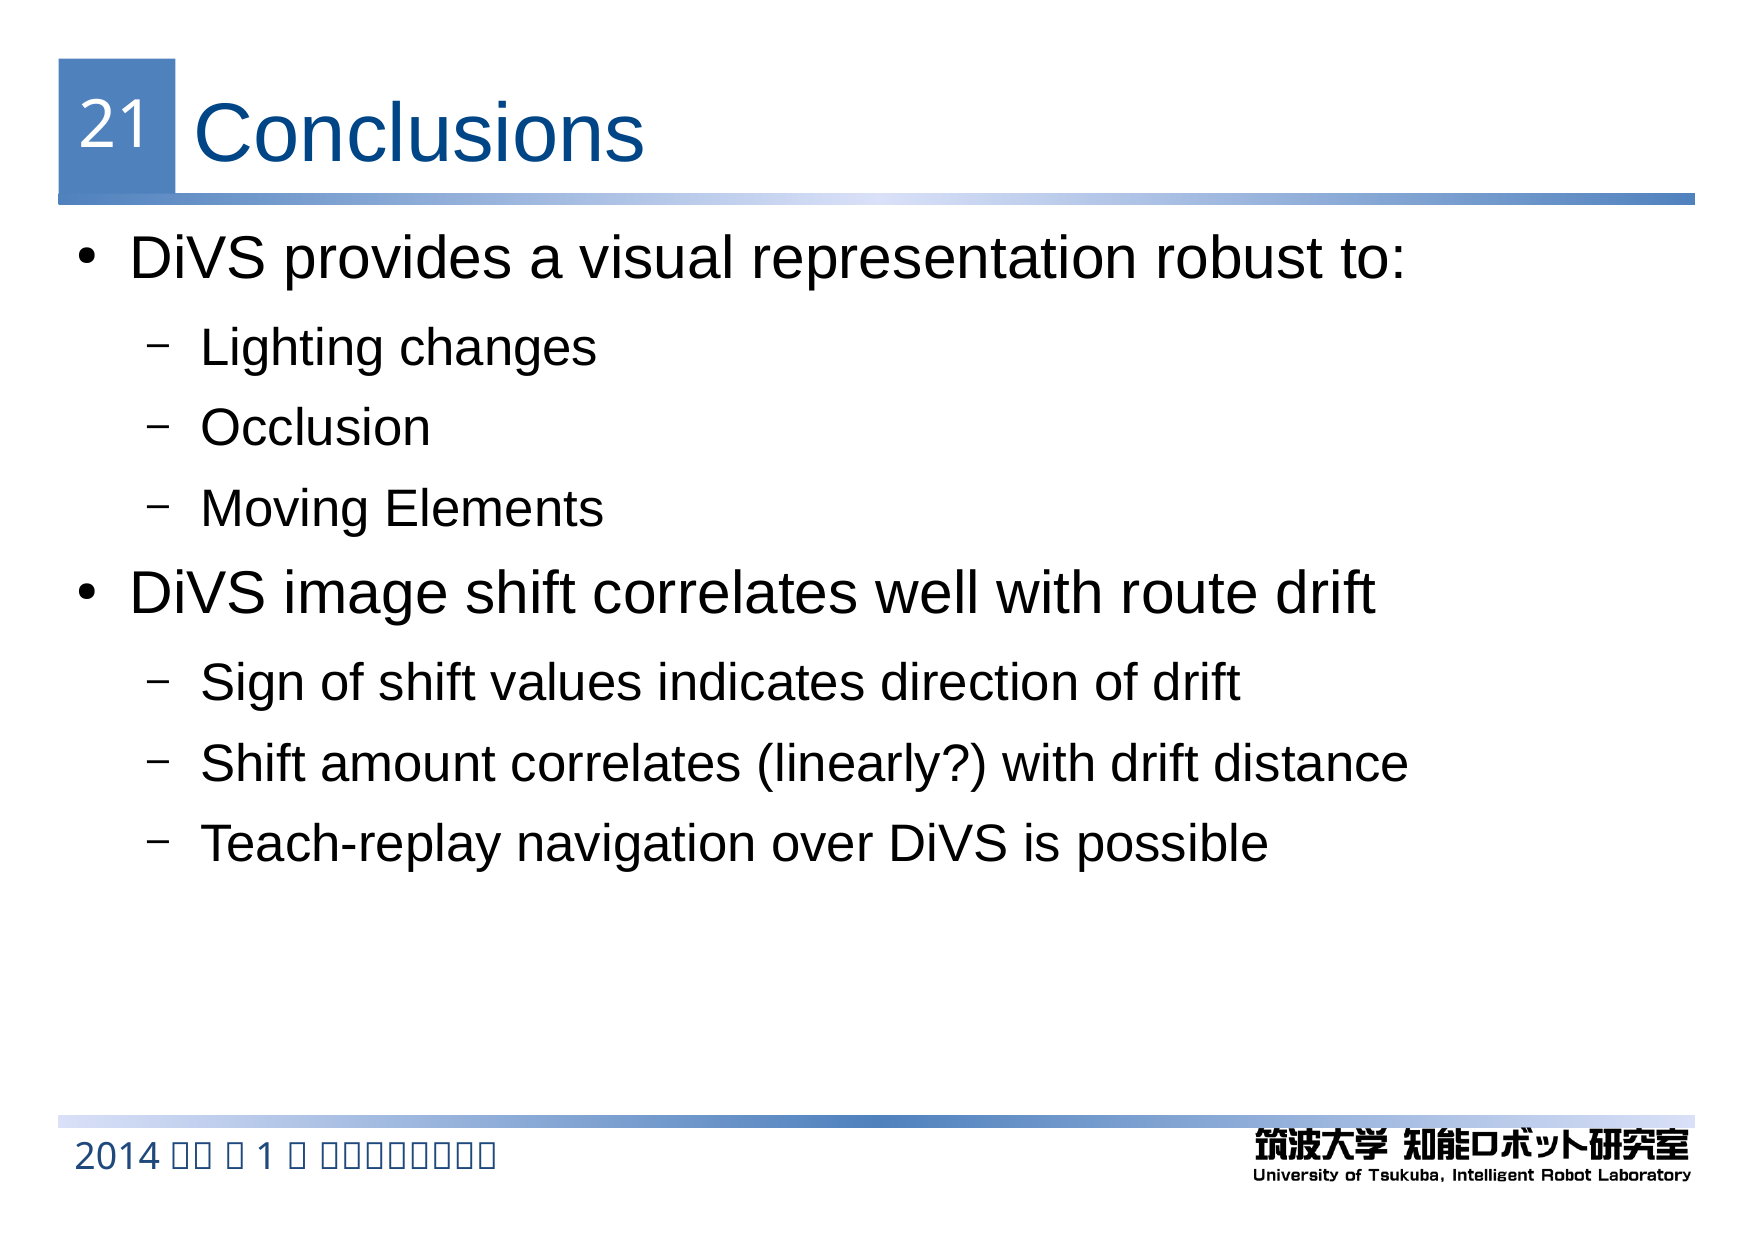

# Conclusions
DiVS provides a visual representation robust to:
Lighting changes
Occlusion
Moving Elements
DiVS image shift correlates well with route drift
Sign of shift values indicates direction of drift
Shift amount correlates (linearly?) with drift distance
Teach-replay navigation over DiVS is possible